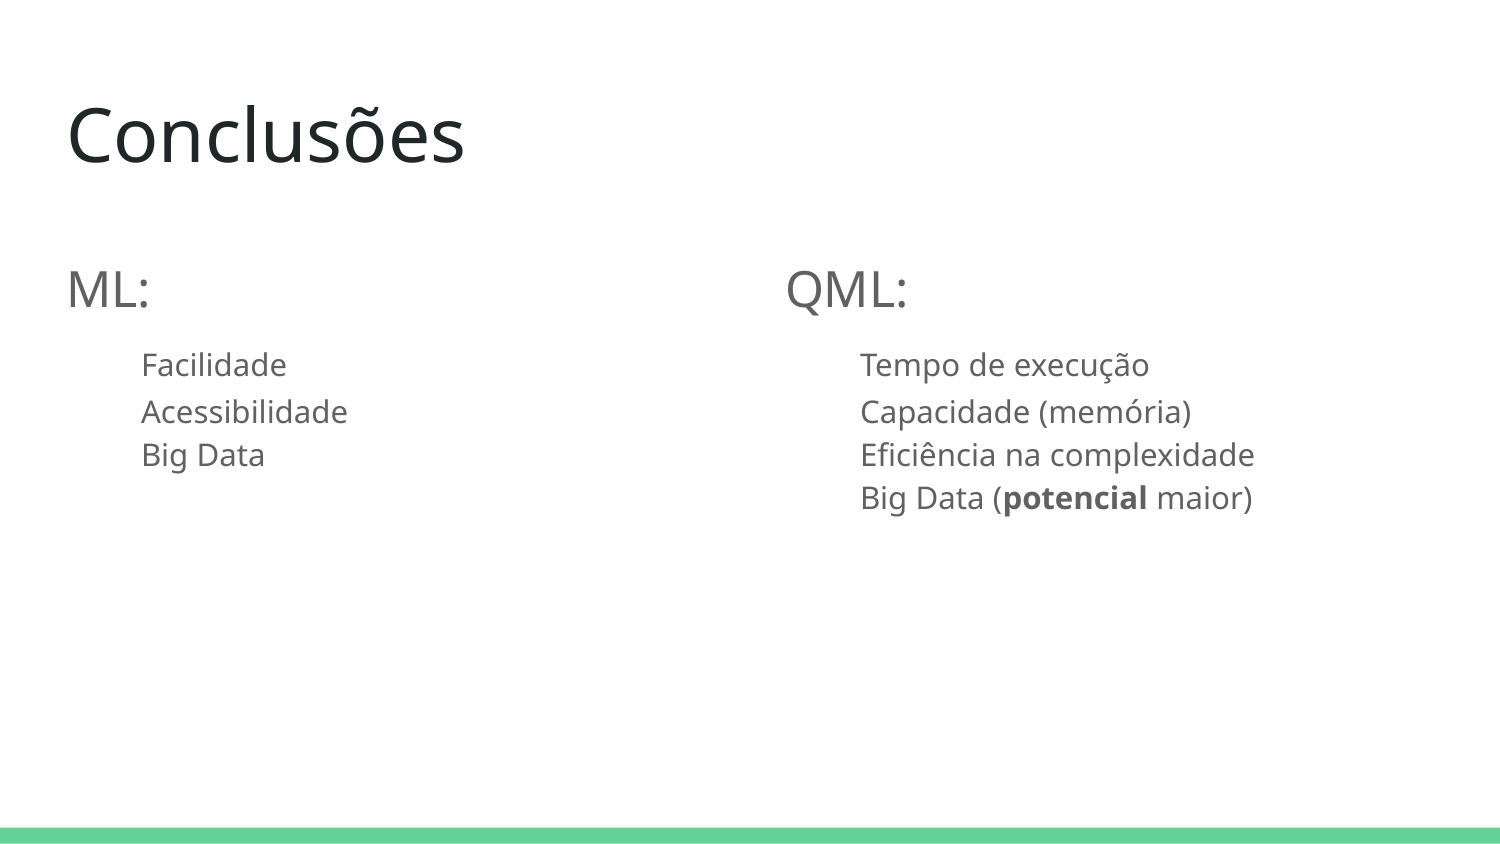

# Conclusões
ML:
	Facilidade
	Acessibilidade
	Big Data
QML:
	Tempo de execução
	Capacidade (memória)
	Eficiência na complexidade
	Big Data (potencial maior)